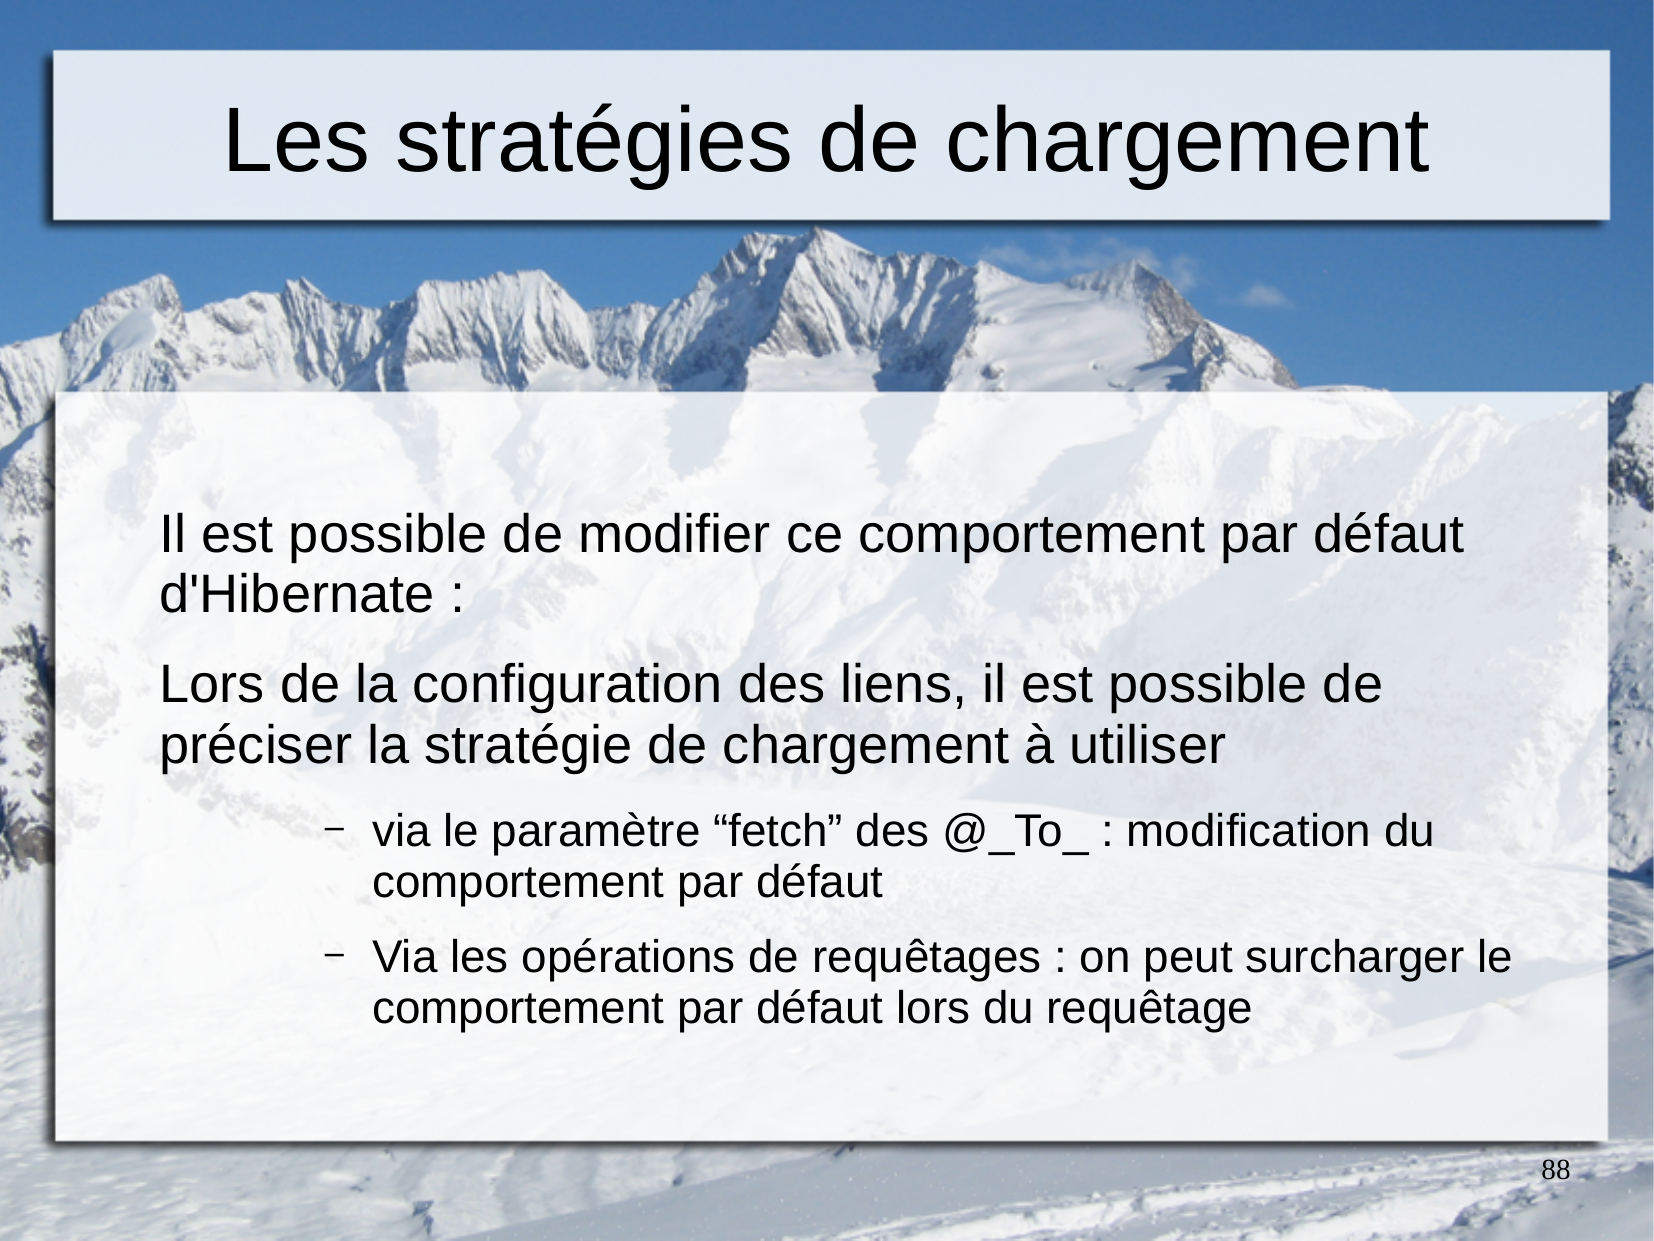

# Les stratégies de chargement
Il est possible de modifier ce comportement par défaut d'Hibernate :
Lors de la configuration des liens, il est possible de préciser la stratégie de chargement à utiliser
via le paramètre “fetch” des @_To_ : modification du comportement par défaut
Via les opérations de requêtages : on peut surcharger le comportement par défaut lors du requêtage
88